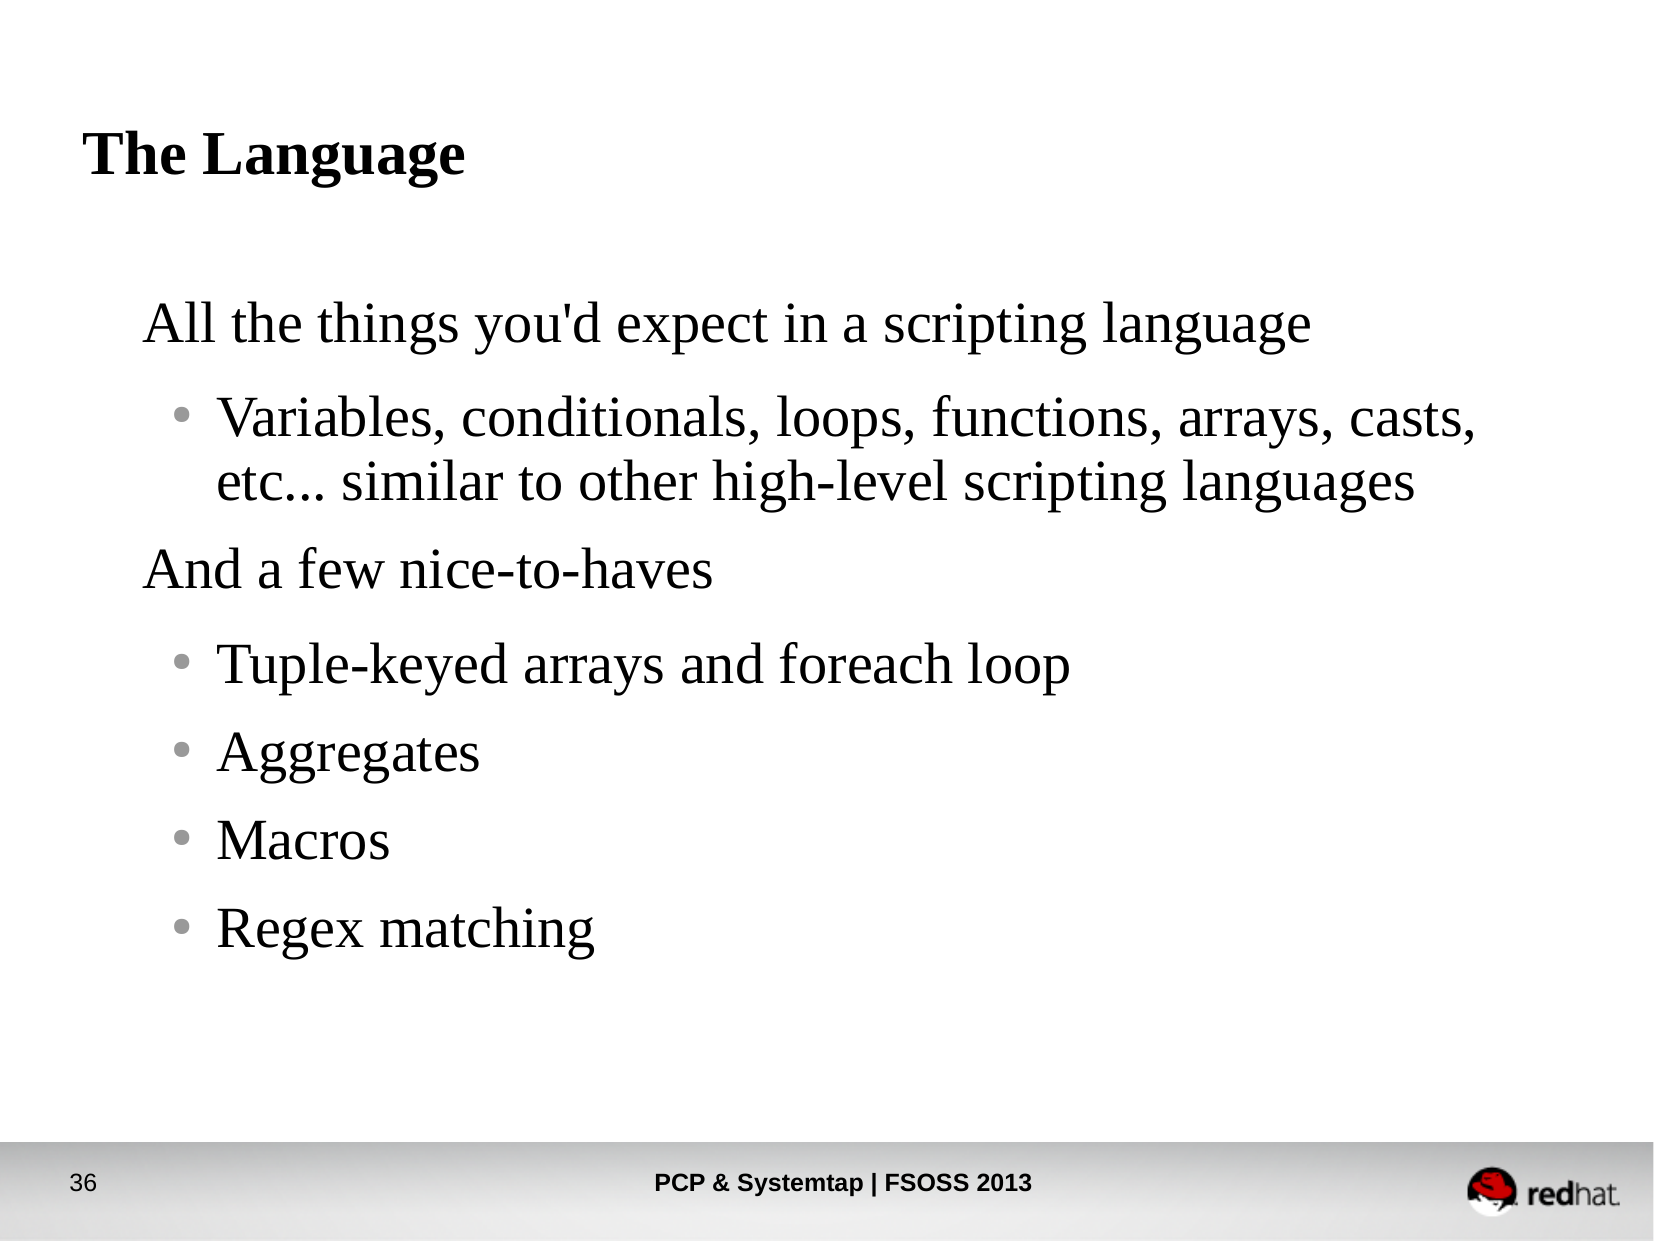

# The Language
All the things you'd expect in a scripting language
Variables, conditionals, loops, functions, arrays, casts, etc... similar to other high-level scripting languages
And a few nice-to-haves
Tuple-keyed arrays and foreach loop
Aggregates
Macros
Regex matching